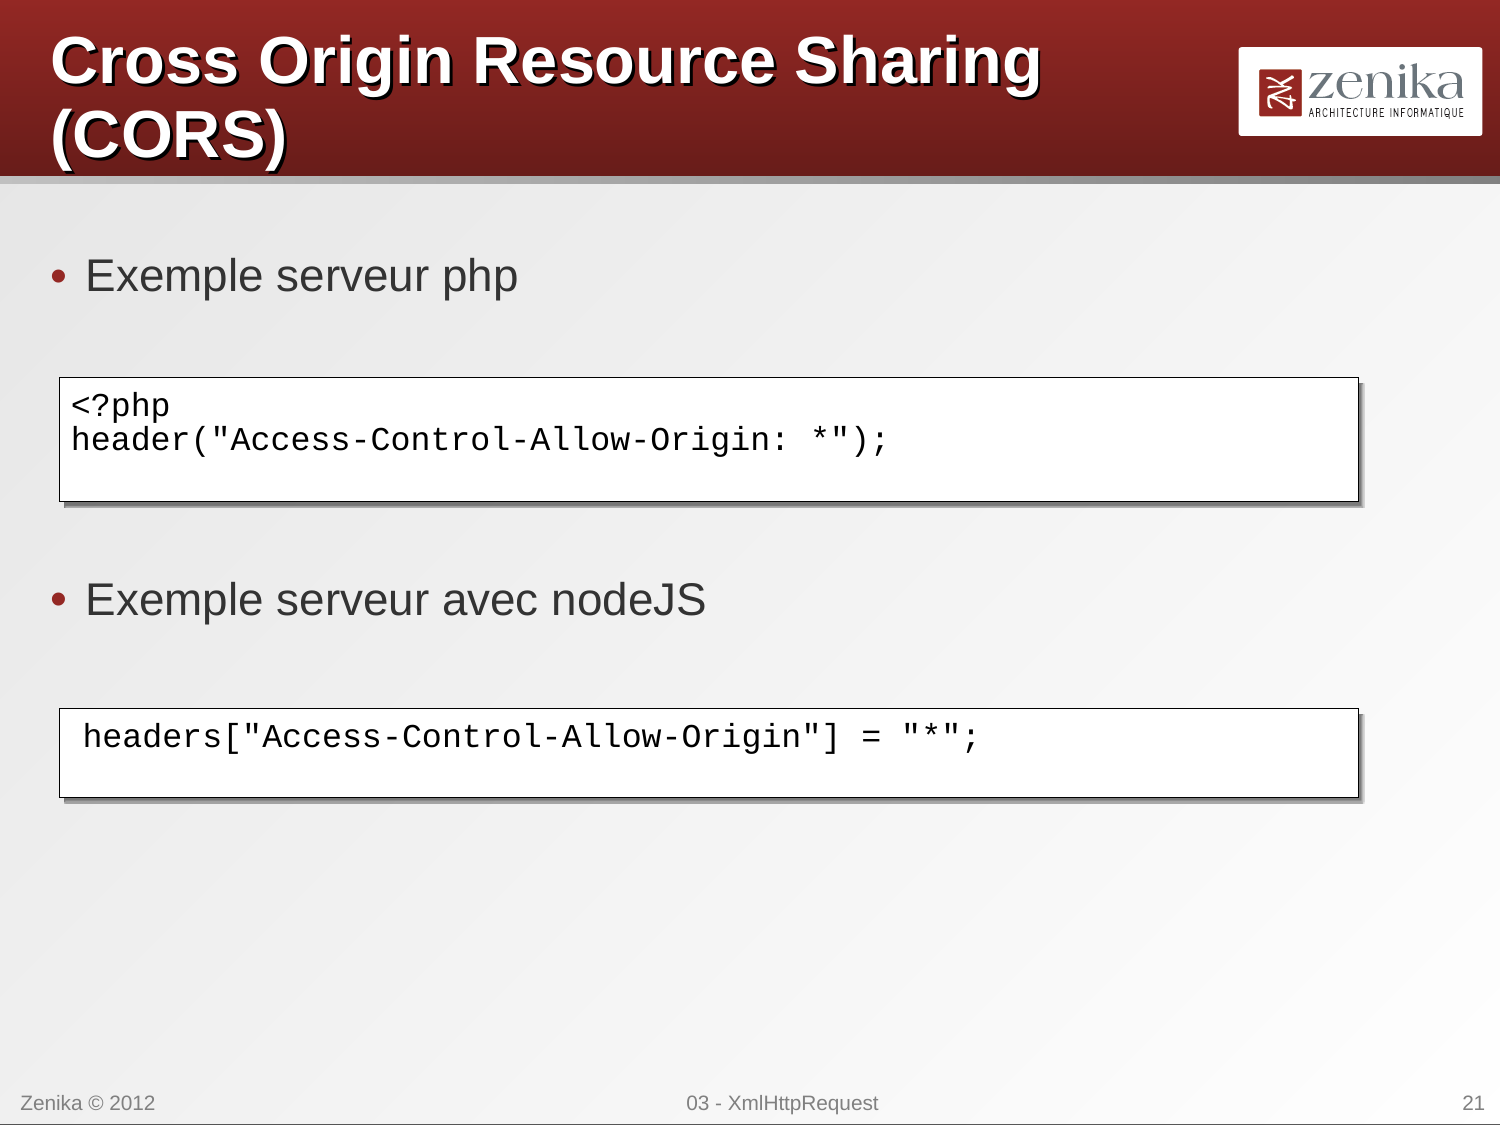

# Cross Origin Resource Sharing (CORS)
Exemple serveur php
Exemple serveur avec nodeJS
<?php
header("Access-Control-Allow-Origin: *");
headers["Access-Control-Allow-Origin"] = "*";